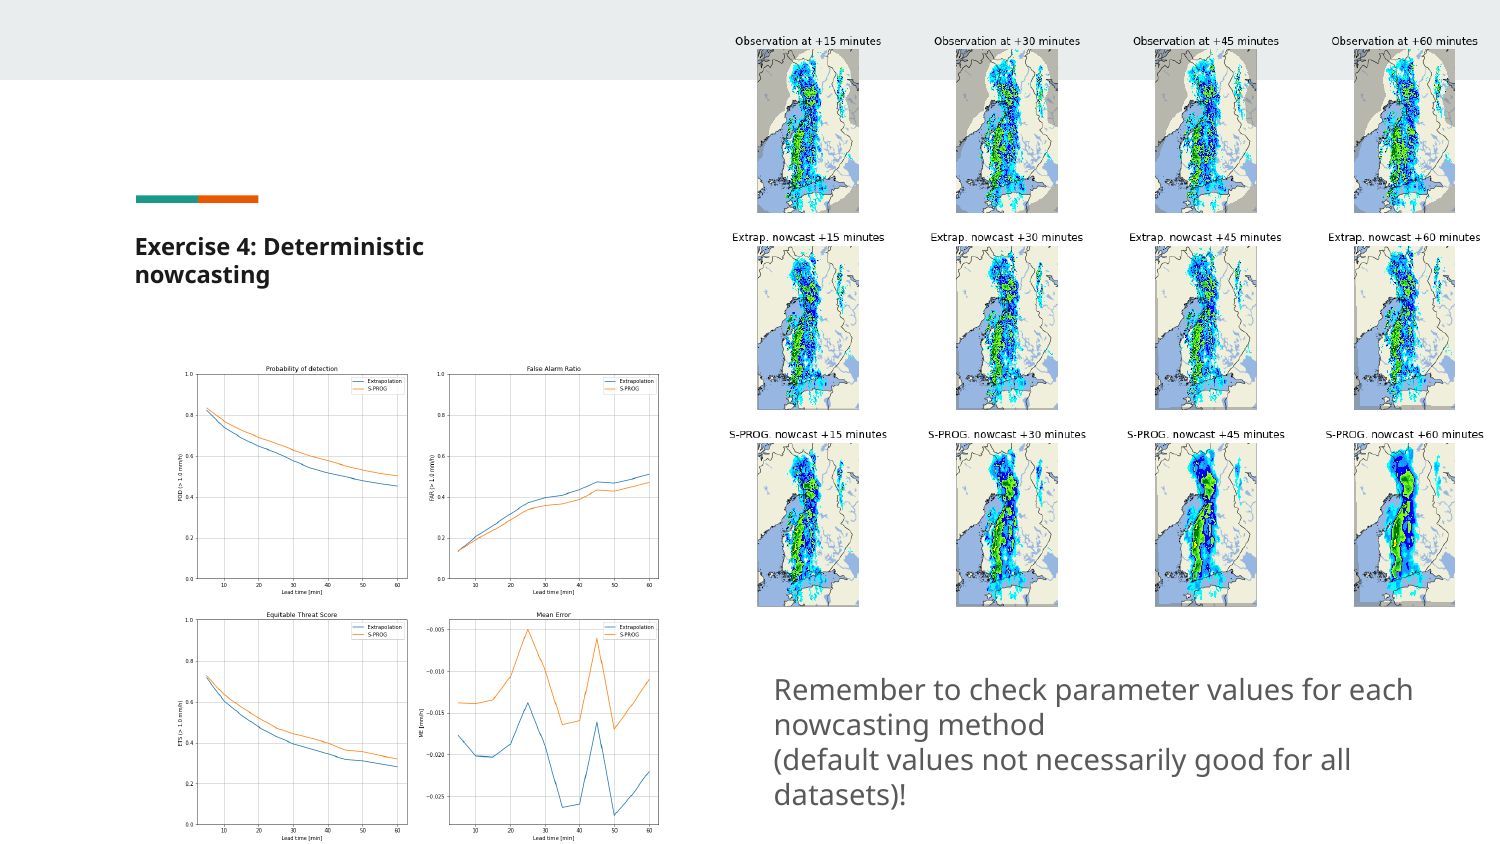

# Exercise 4: Deterministic nowcasting
Remember to check parameter values for each nowcasting method
(default values not necessarily good for all datasets)!